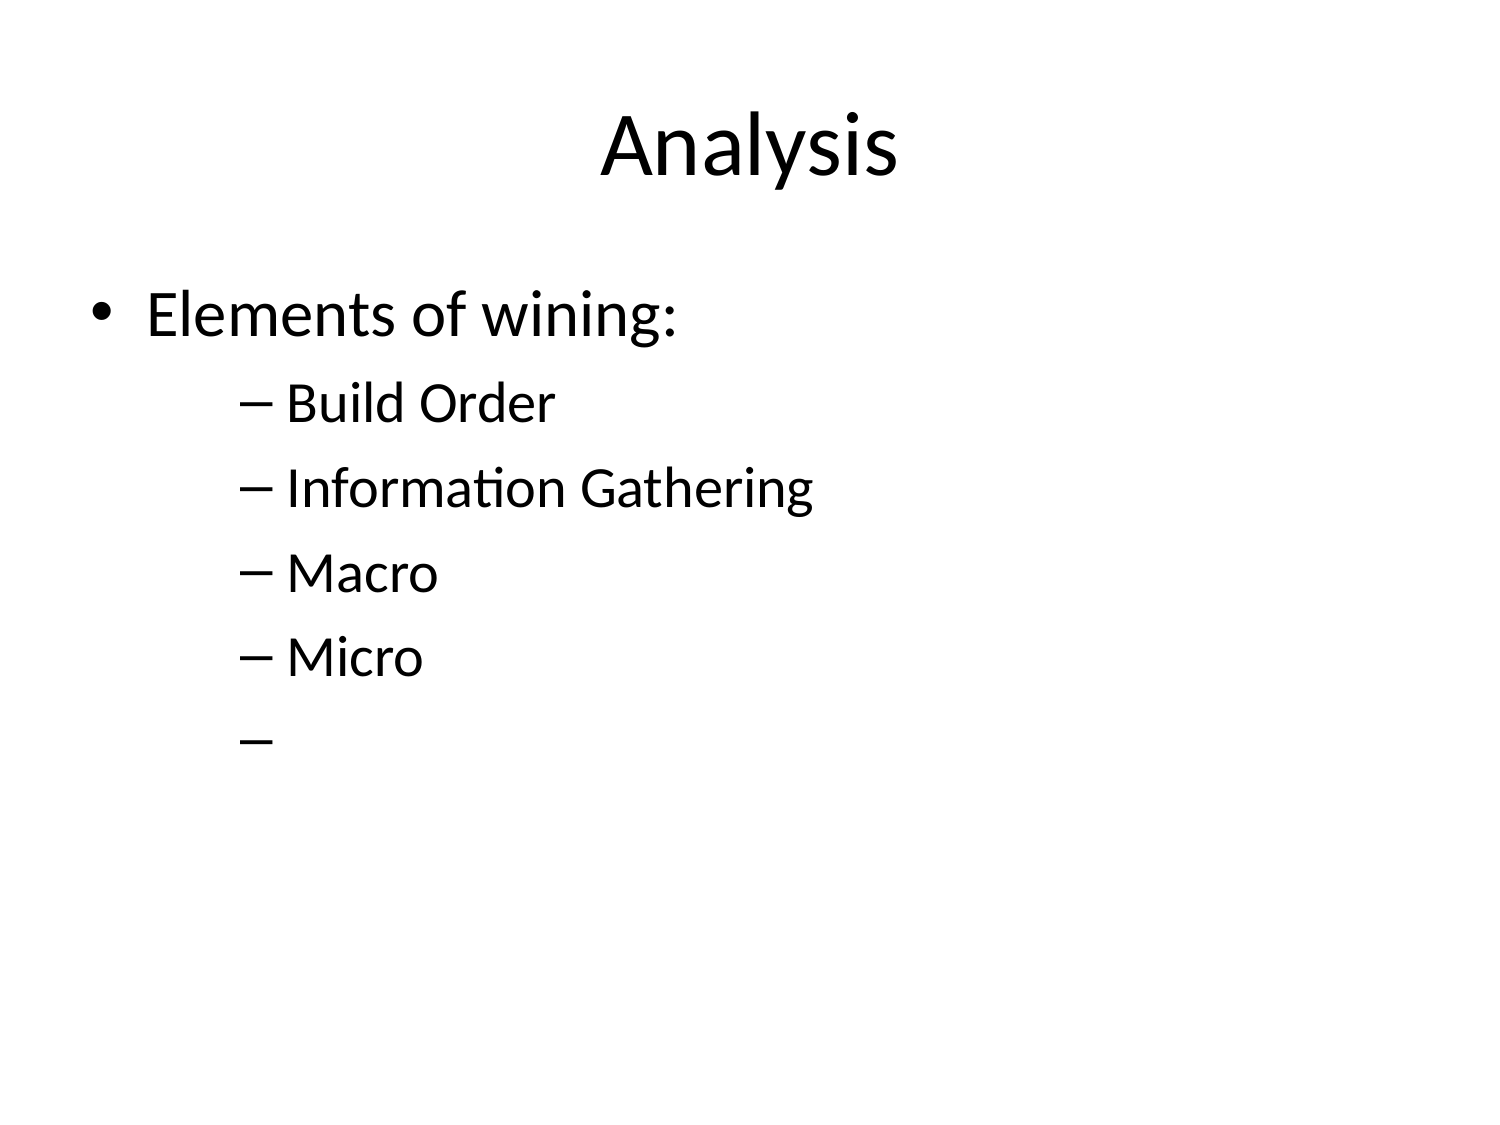

# Analysis
Elements of wining:
Build Order
Information Gathering
Macro
Micro